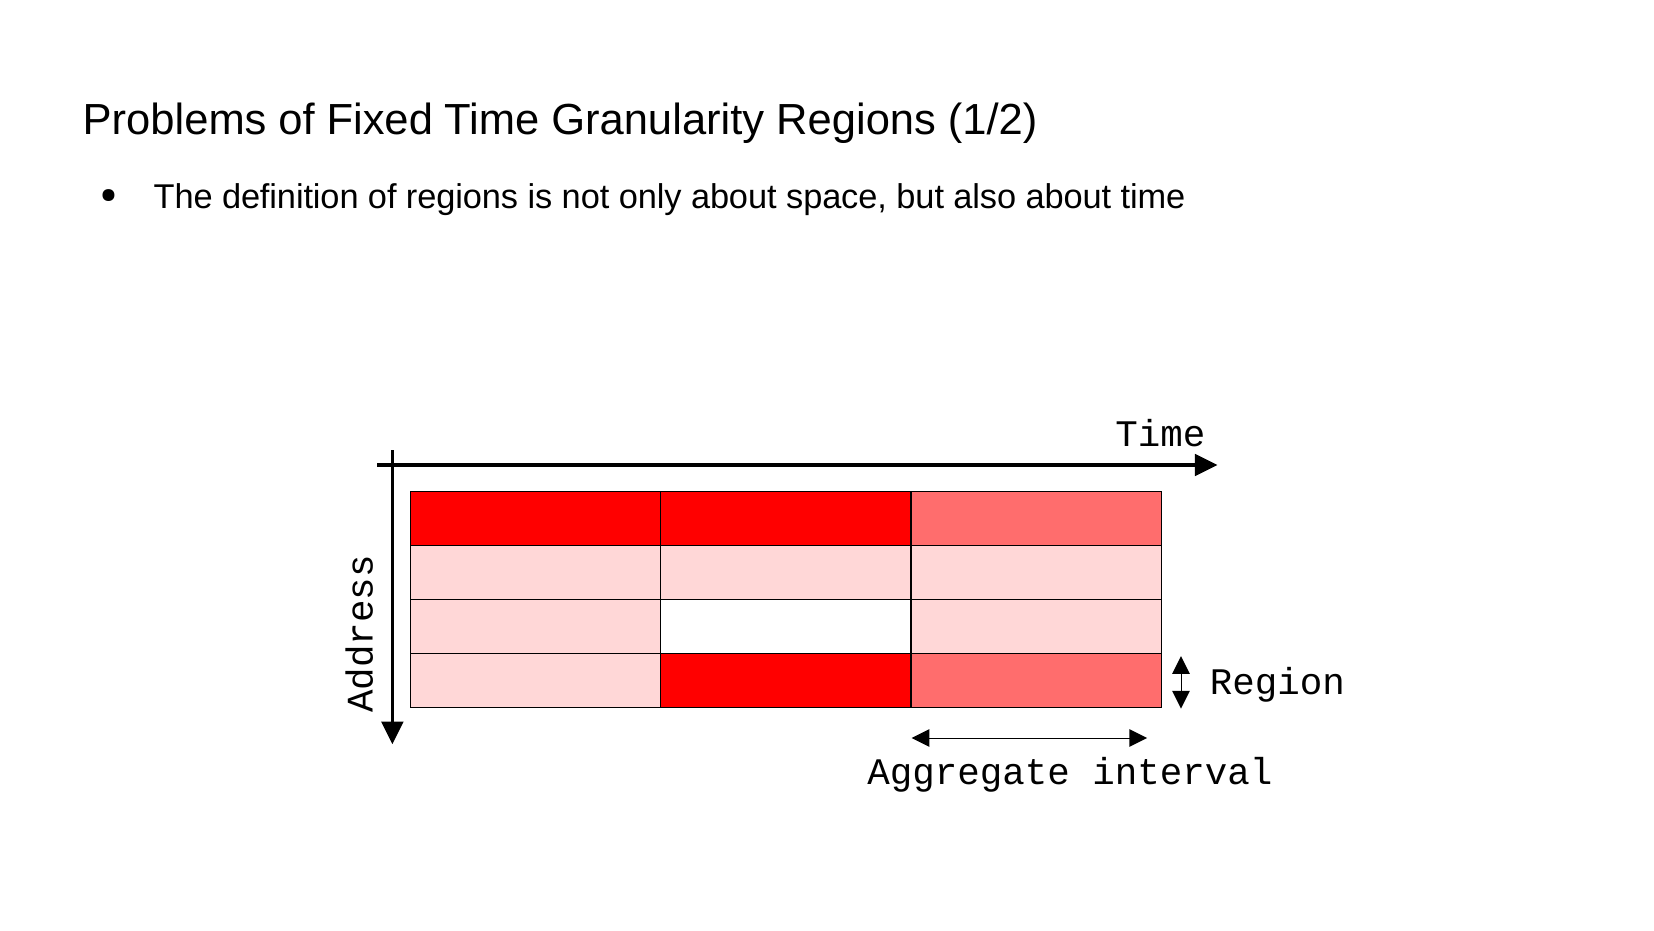

# Problems of Fixed Time Granularity Regions (1/2)
The definition of regions is not only about space, but also about time
Time
| | | |
| --- | --- | --- |
| | | |
| | | |
| | | |
Address
Region
Aggregate interval